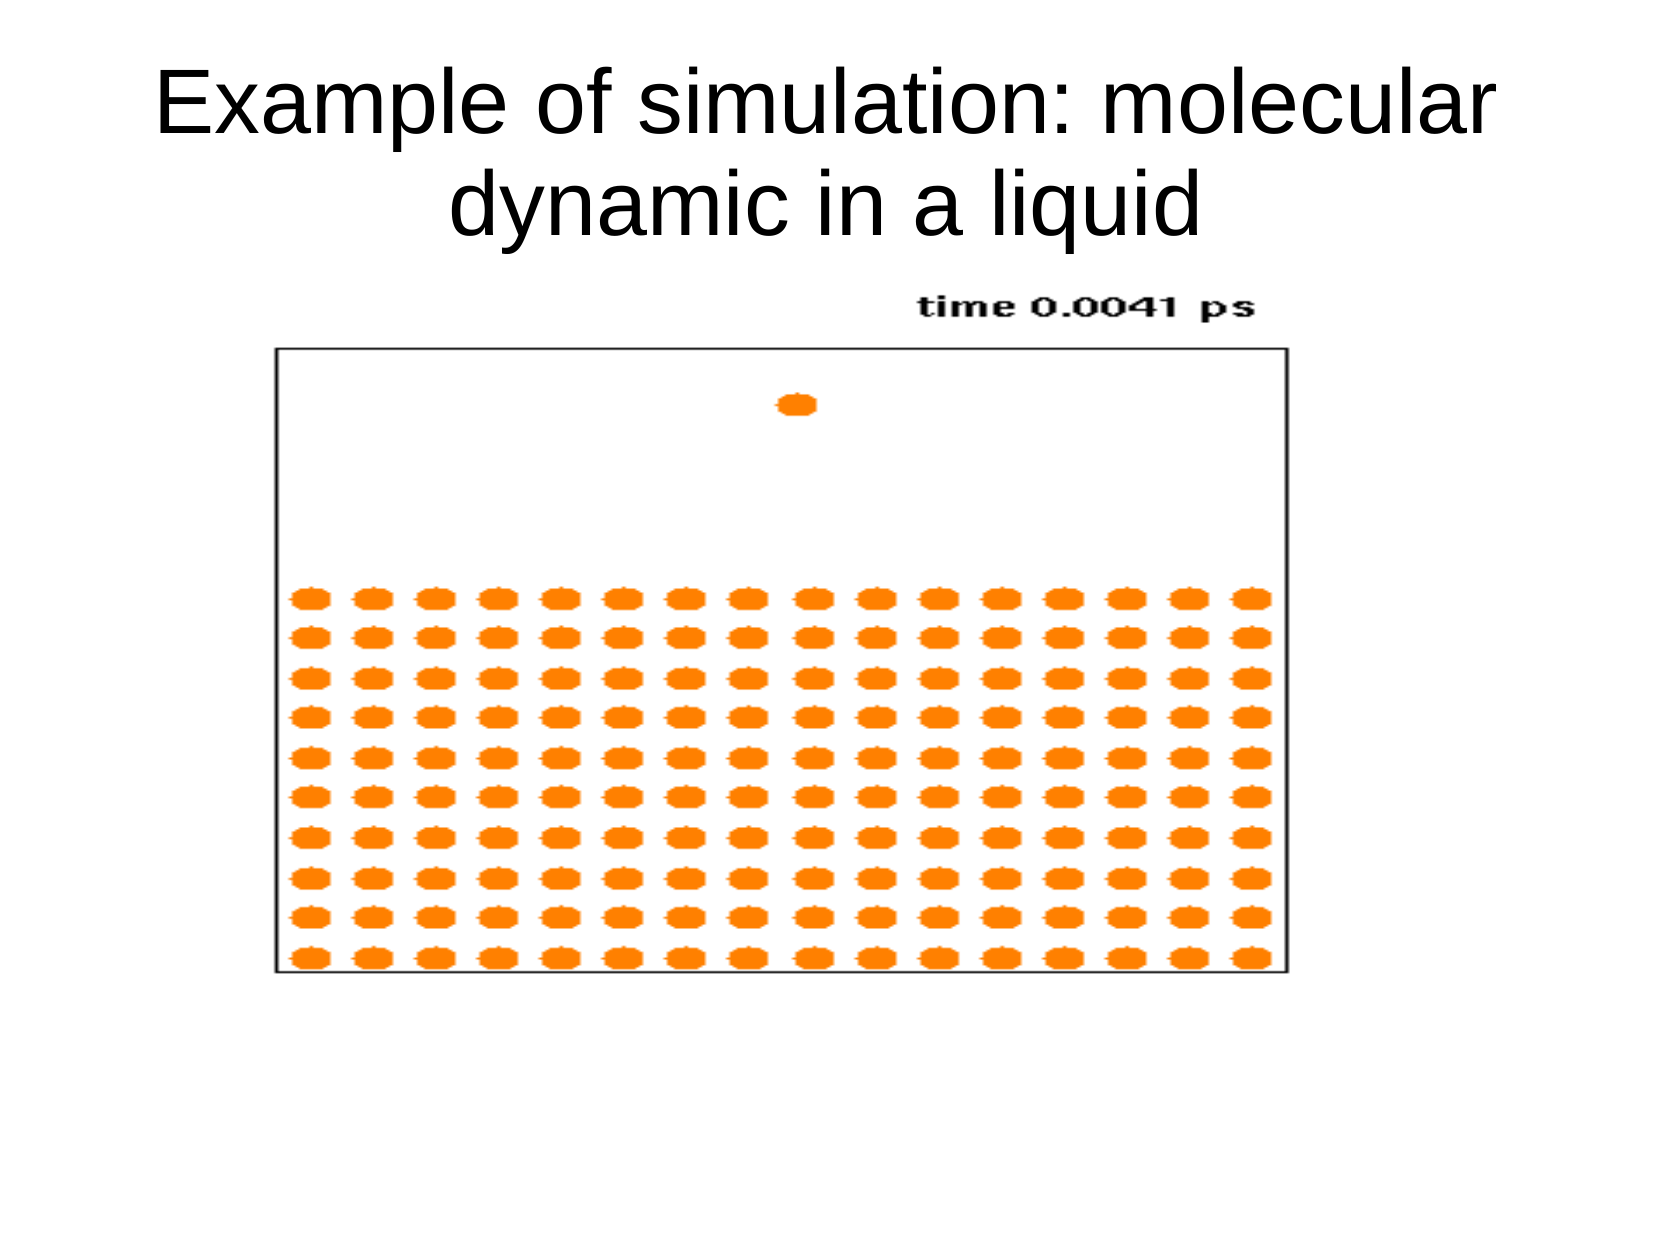

# Example of simulation: molecular dynamic in a liquid